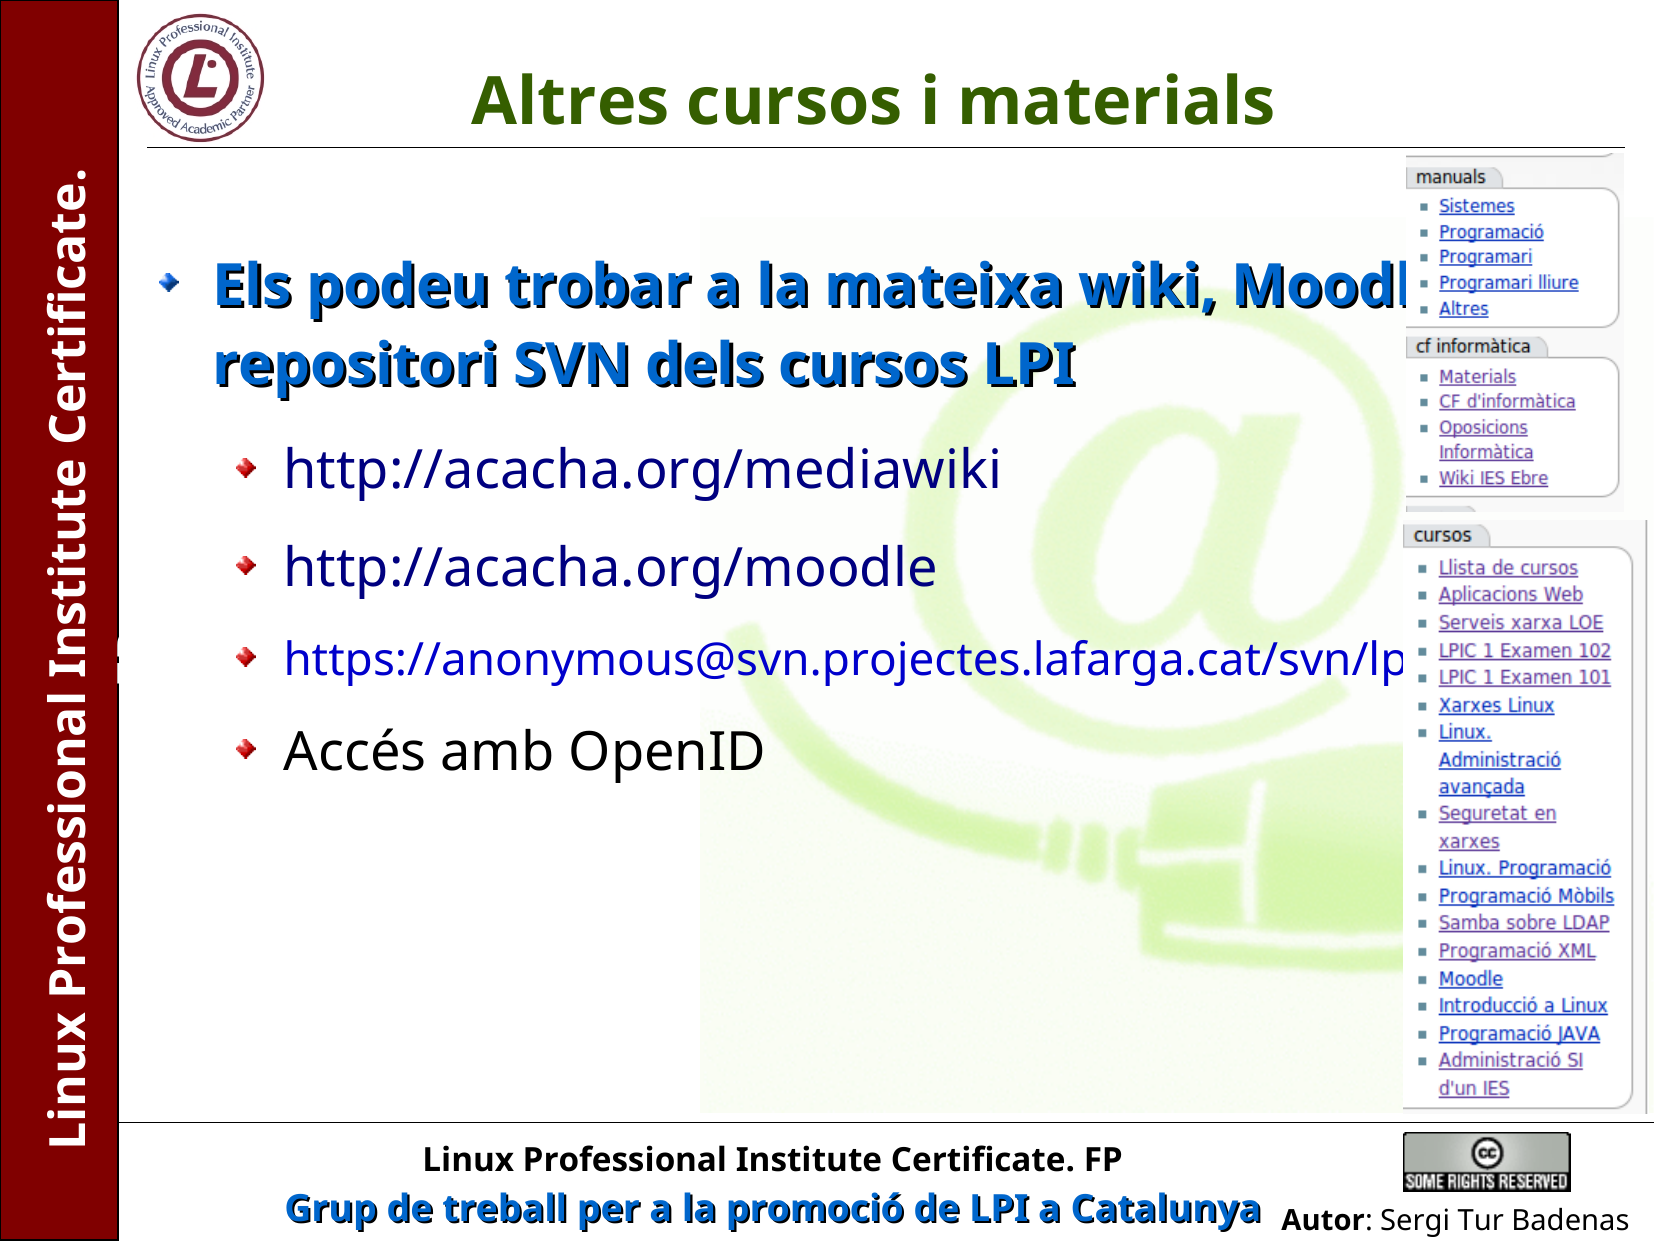

# Altres cursos i materials
Els podeu trobar a la mateixa wiki, Moodle i repositori SVN dels cursos LPI
http://acacha.org/mediawiki
http://acacha.org/moodle
https://anonymous@svn.projectes.lafarga.cat/svn/lpi
Accés amb OpenID